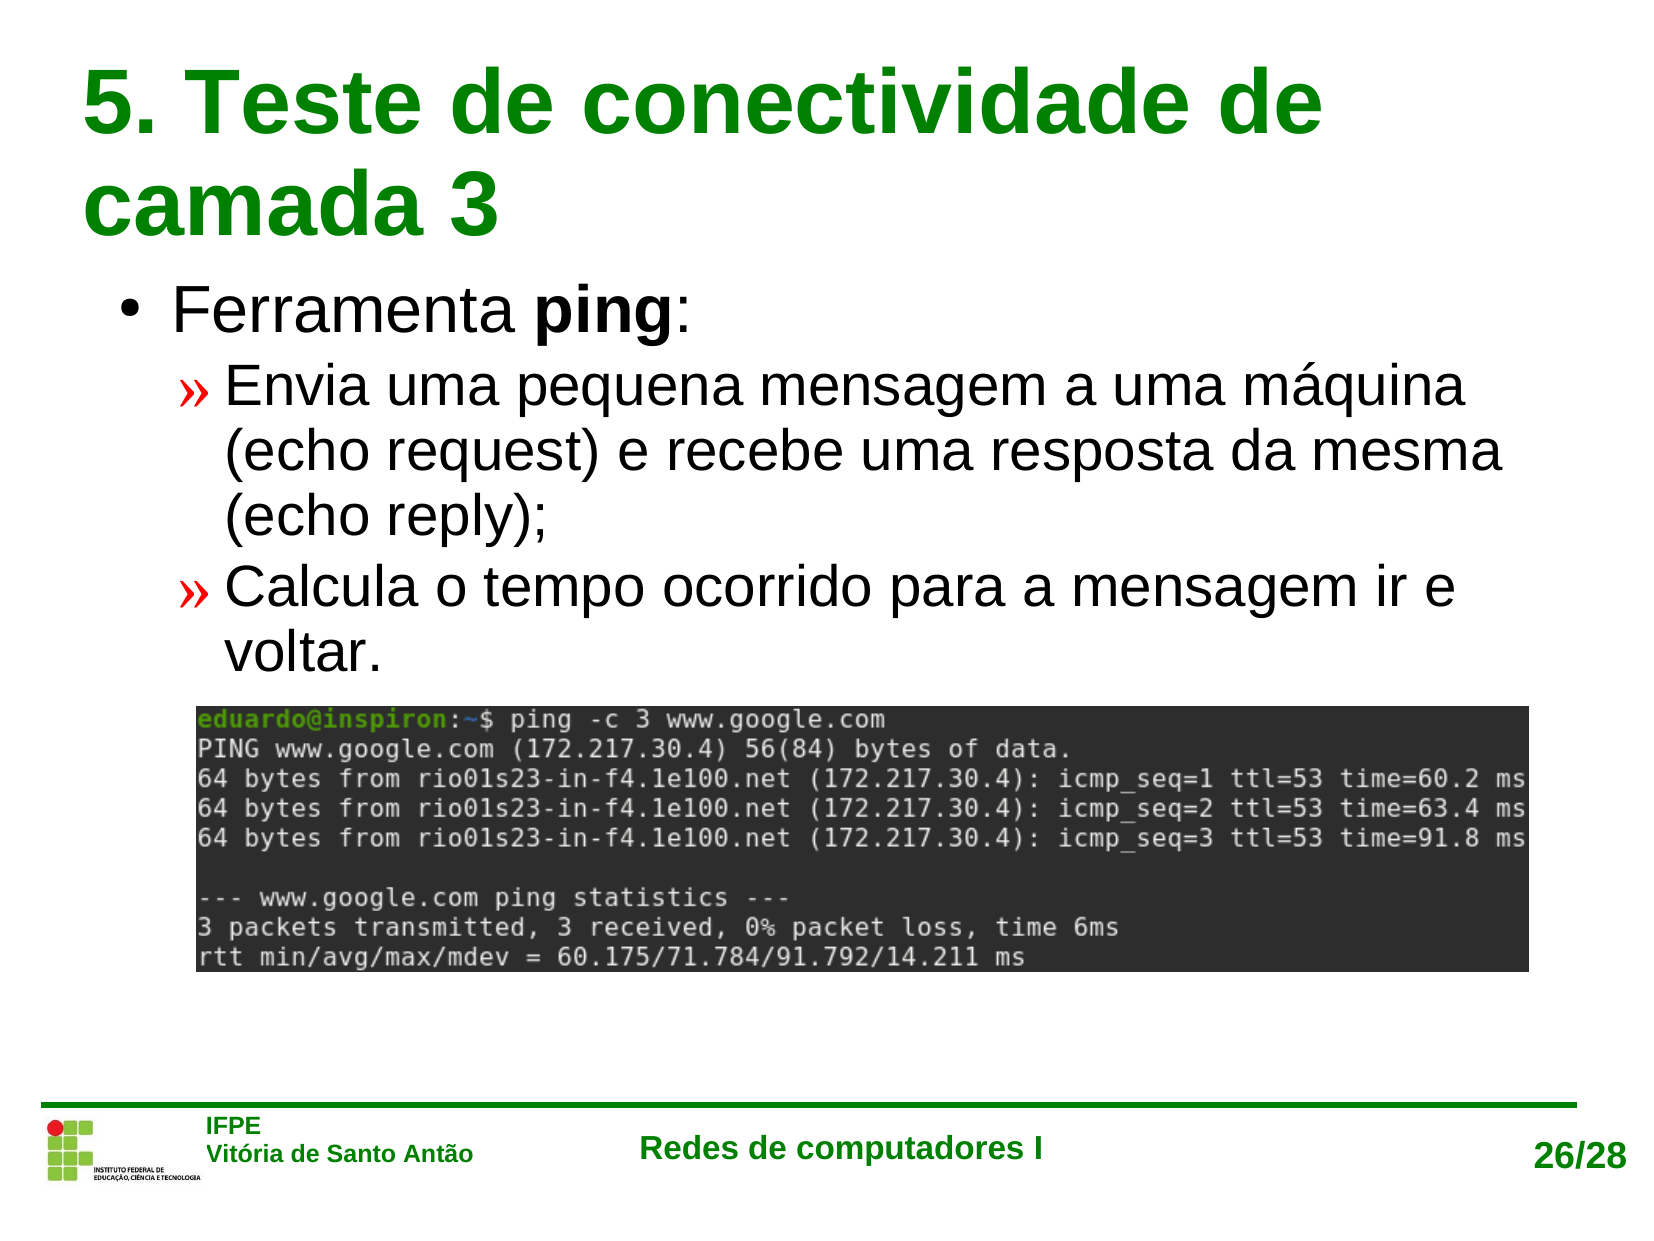

# 5. Teste de conectividade de camada 3
Ferramenta ping:
Envia uma pequena mensagem a uma máquina (echo request) e recebe uma resposta da mesma (echo reply);
Calcula o tempo ocorrido para a mensagem ir e voltar.